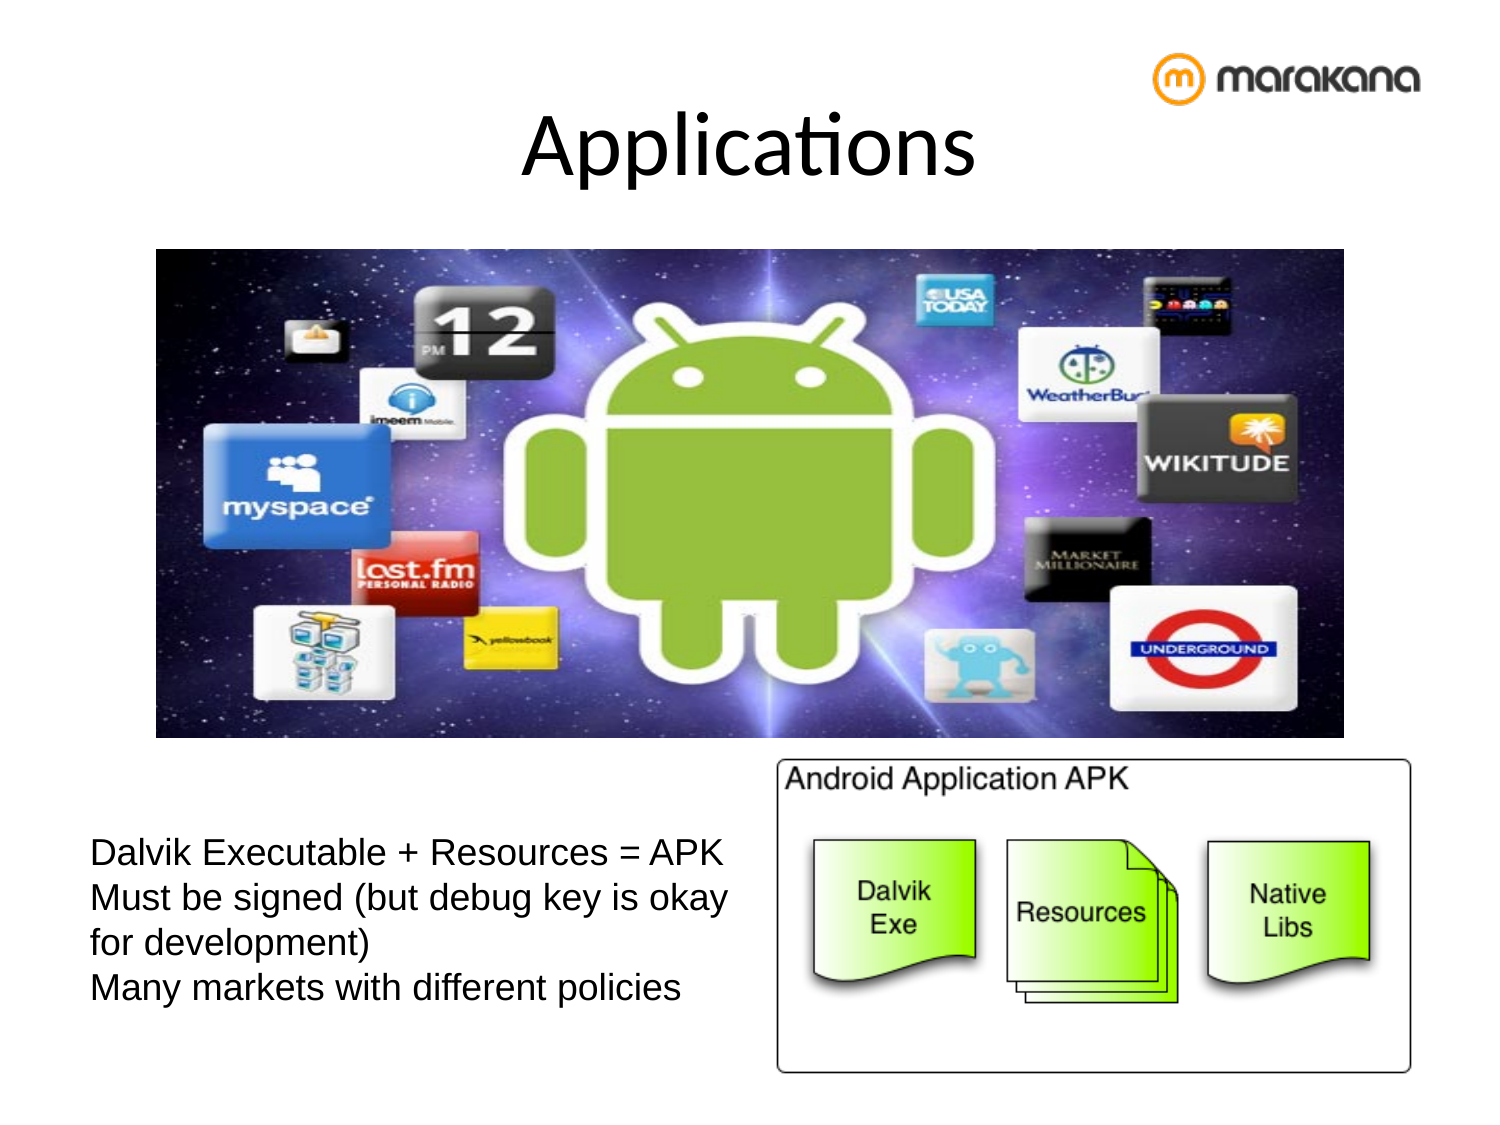

# Applications
Dalvik Executable + Resources = APK
Must be signed (but debug key is okay for development)
Many markets with different policies